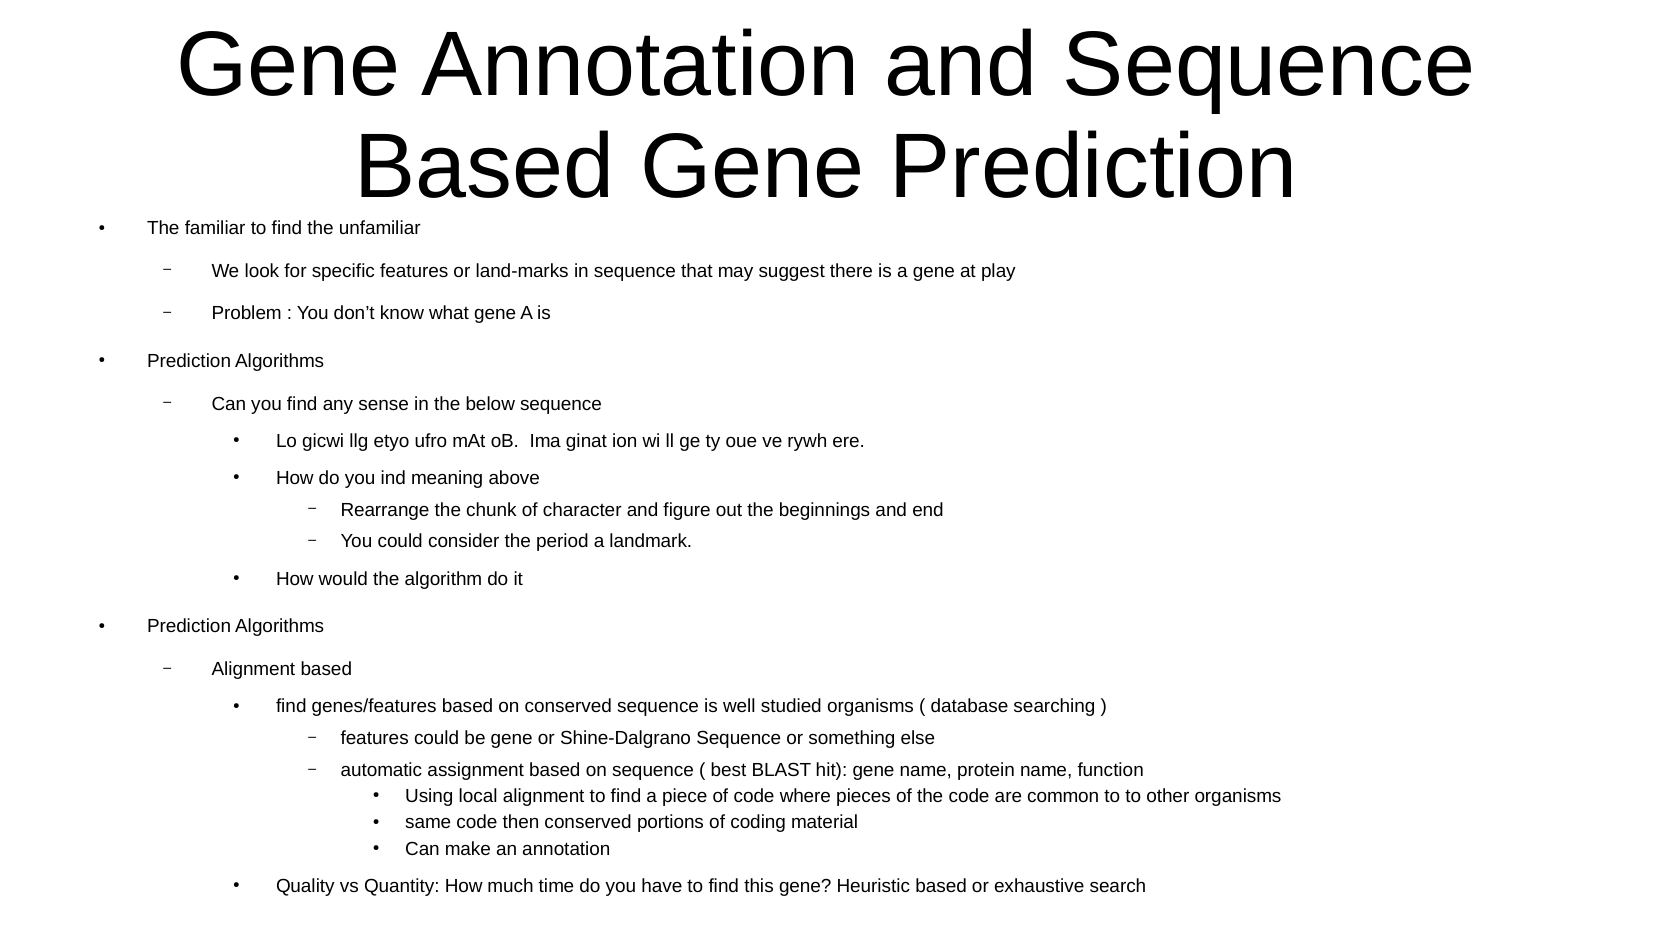

# Gene Annotation and Sequence Based Gene Prediction
The familiar to find the unfamiliar
We look for specific features or land-marks in sequence that may suggest there is a gene at play
Problem : You don’t know what gene A is
Prediction Algorithms
Can you find any sense in the below sequence
Lo gicwi llg etyo ufro mAt oB. Ima ginat ion wi ll ge ty oue ve rywh ere.
How do you ind meaning above
Rearrange the chunk of character and figure out the beginnings and end
You could consider the period a landmark.
How would the algorithm do it
Prediction Algorithms
Alignment based
find genes/features based on conserved sequence is well studied organisms ( database searching )
features could be gene or Shine-Dalgrano Sequence or something else
automatic assignment based on sequence ( best BLAST hit): gene name, protein name, function
Using local alignment to find a piece of code where pieces of the code are common to to other organisms
same code then conserved portions of coding material
Can make an annotation
Quality vs Quantity: How much time do you have to find this gene? Heuristic based or exhaustive search